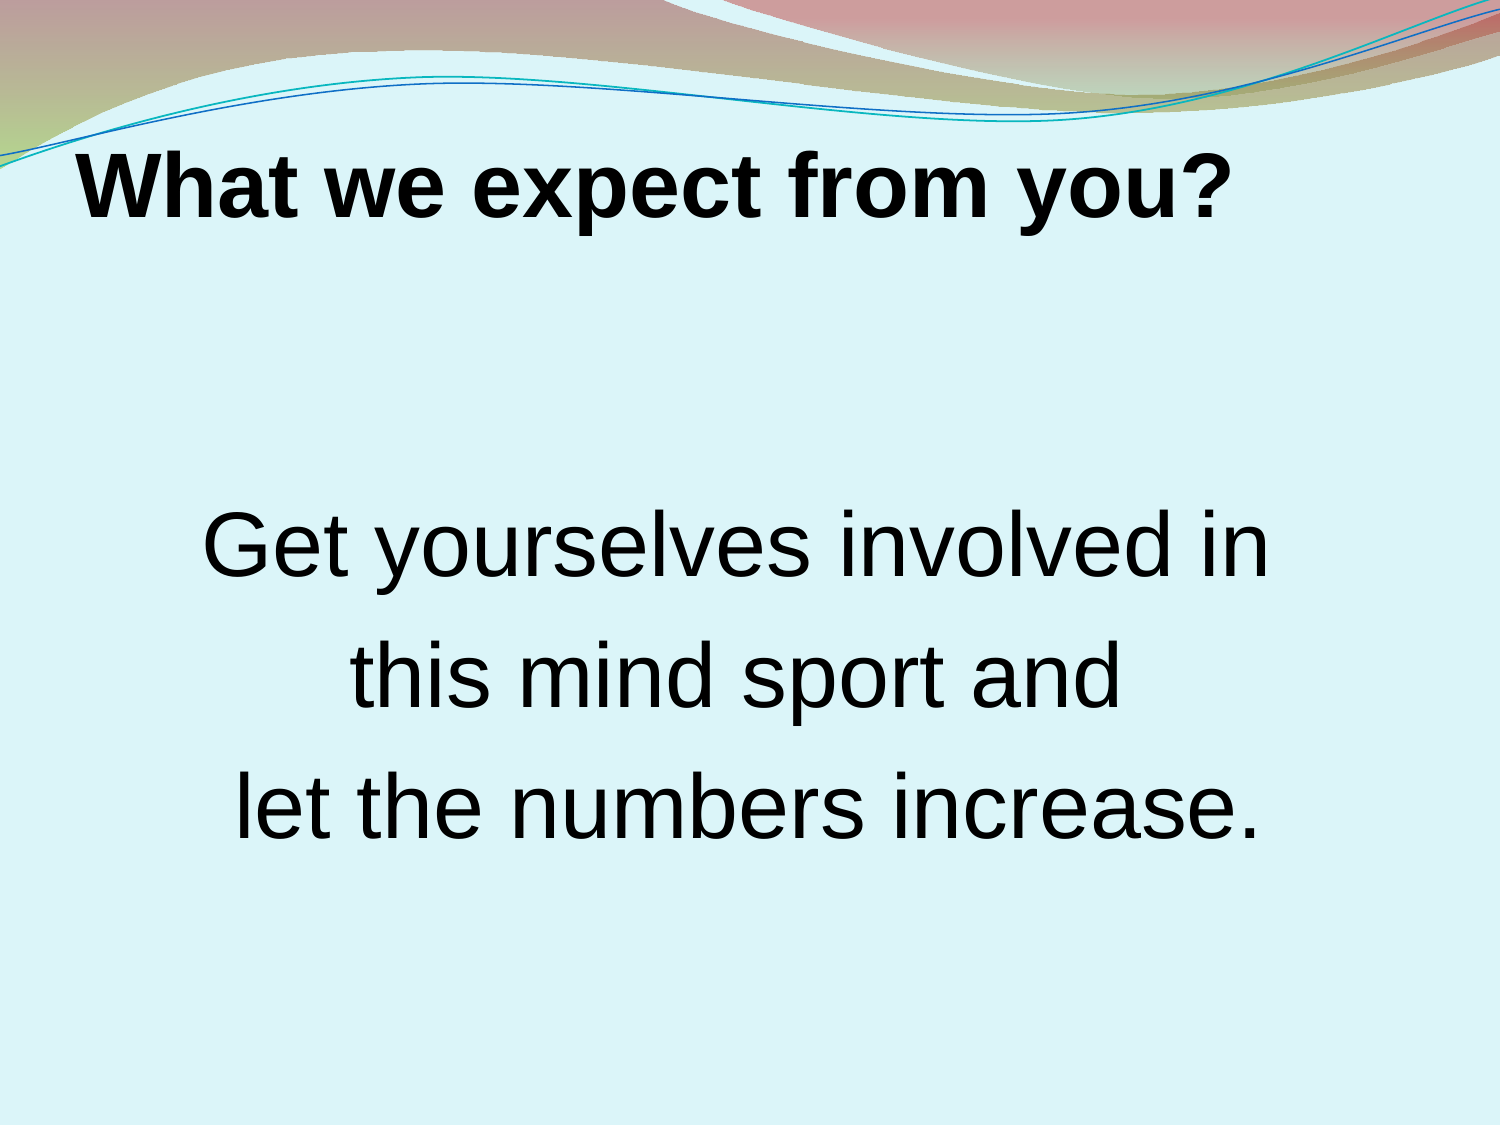

# What we expect from you?
Get yourselves involved in
this mind sport and
let the numbers increase.